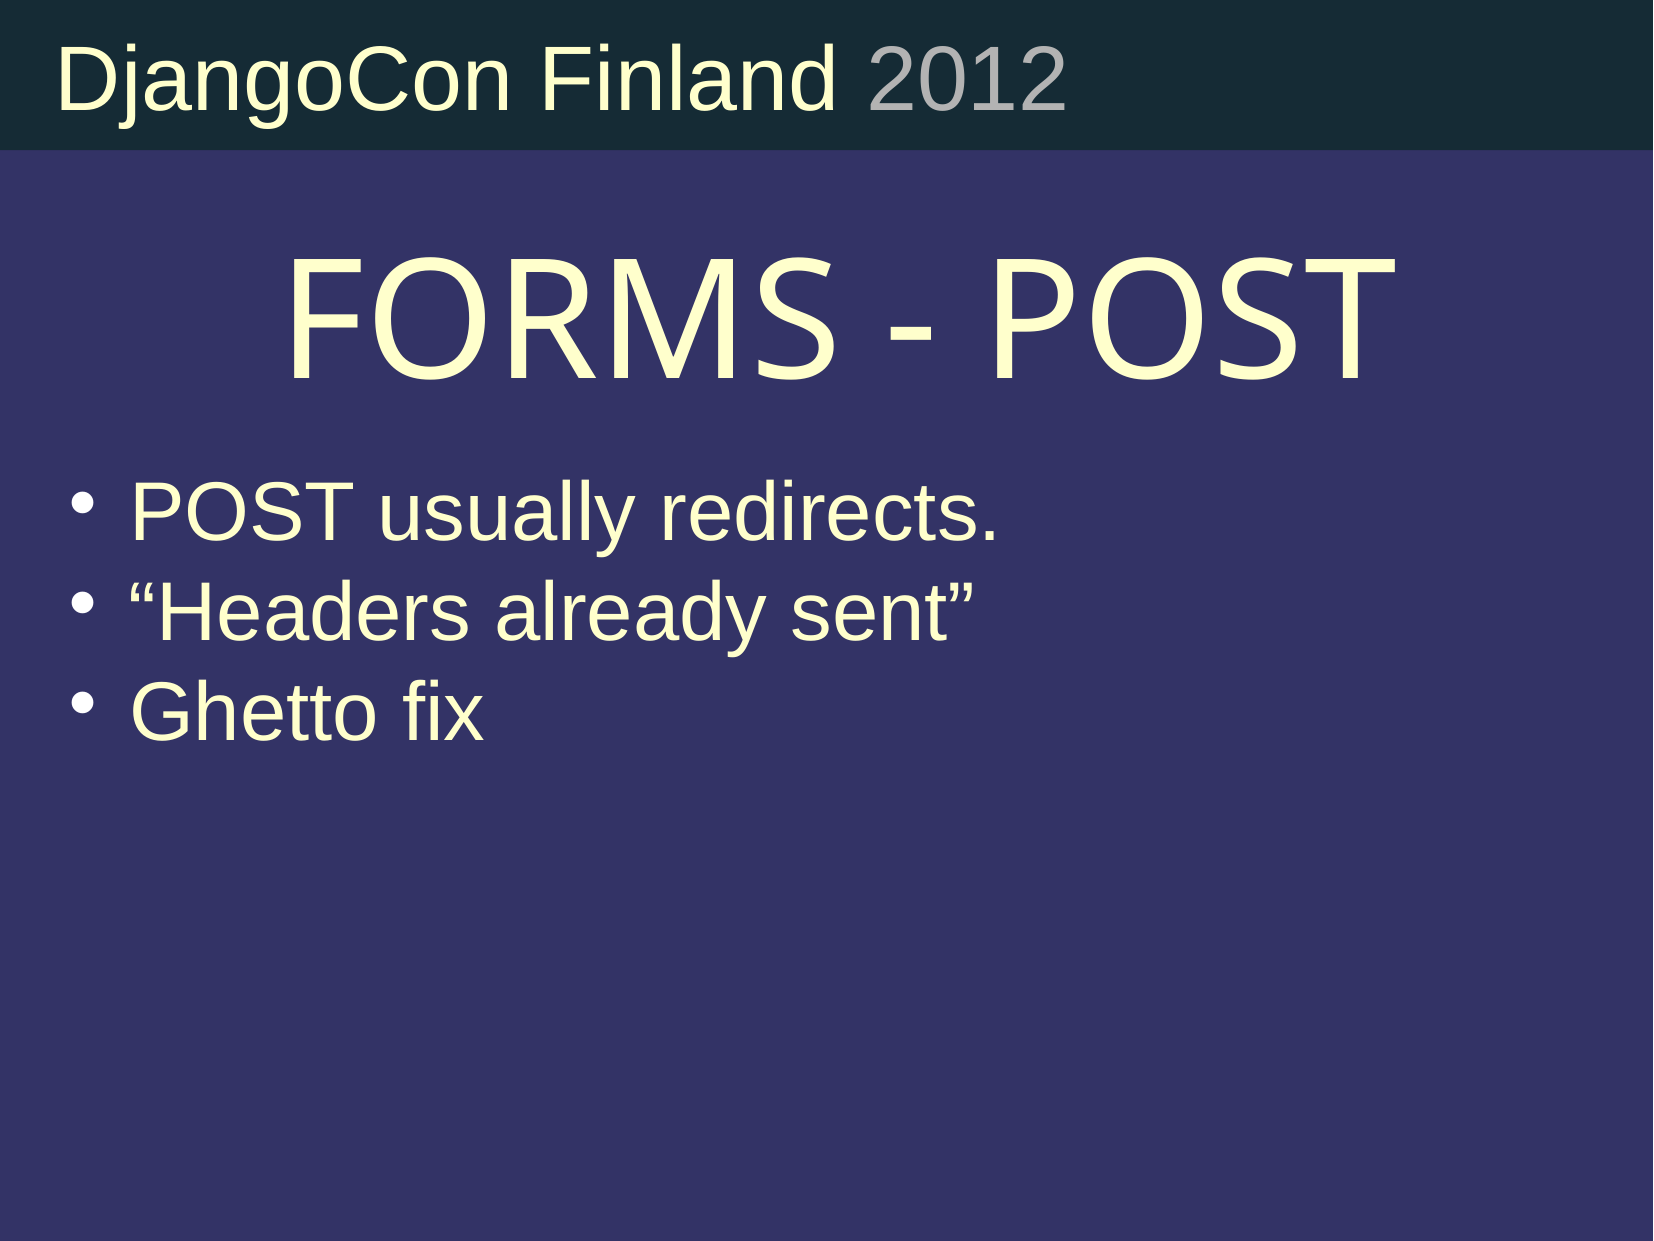

# DjangoCon Finland 2012
FORMS - POST
 POST usually redirects.
 “Headers already sent”
 Ghetto fix